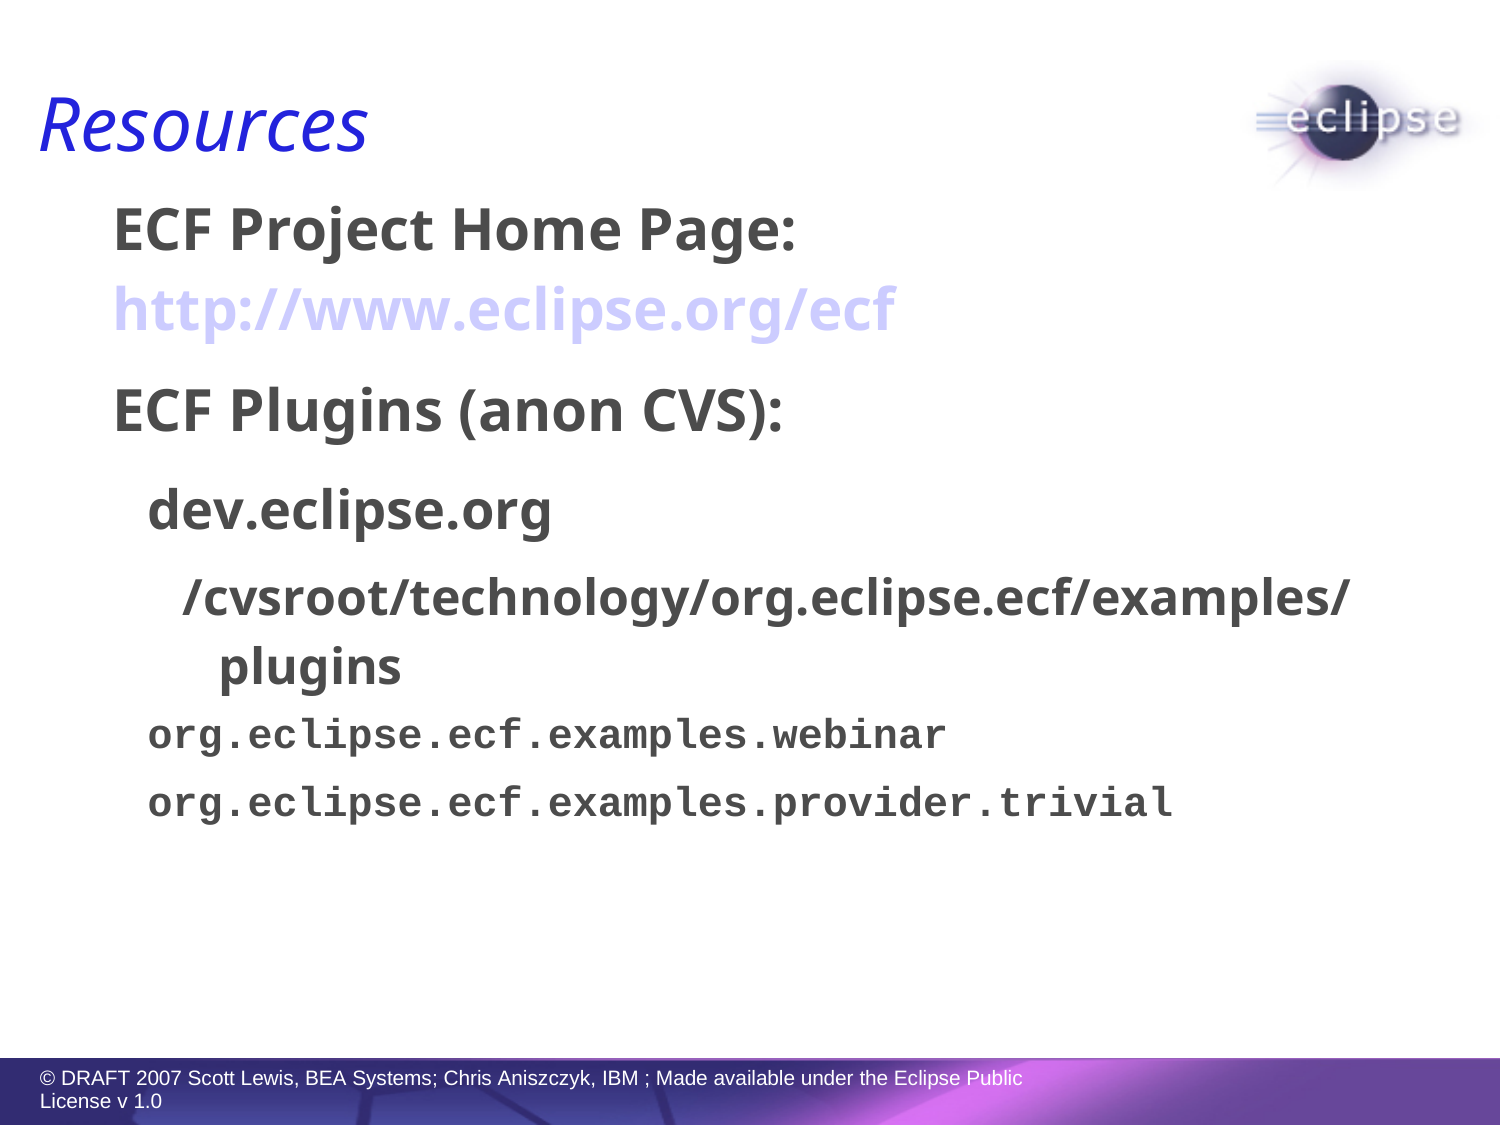

# Resources
ECF Project Home Page: http://www.eclipse.org/ecf
ECF Plugins (anon CVS):
dev.eclipse.org
/cvsroot/technology/org.eclipse.ecf/examples/plugins
org.eclipse.ecf.examples.webinar
org.eclipse.ecf.examples.provider.trivial